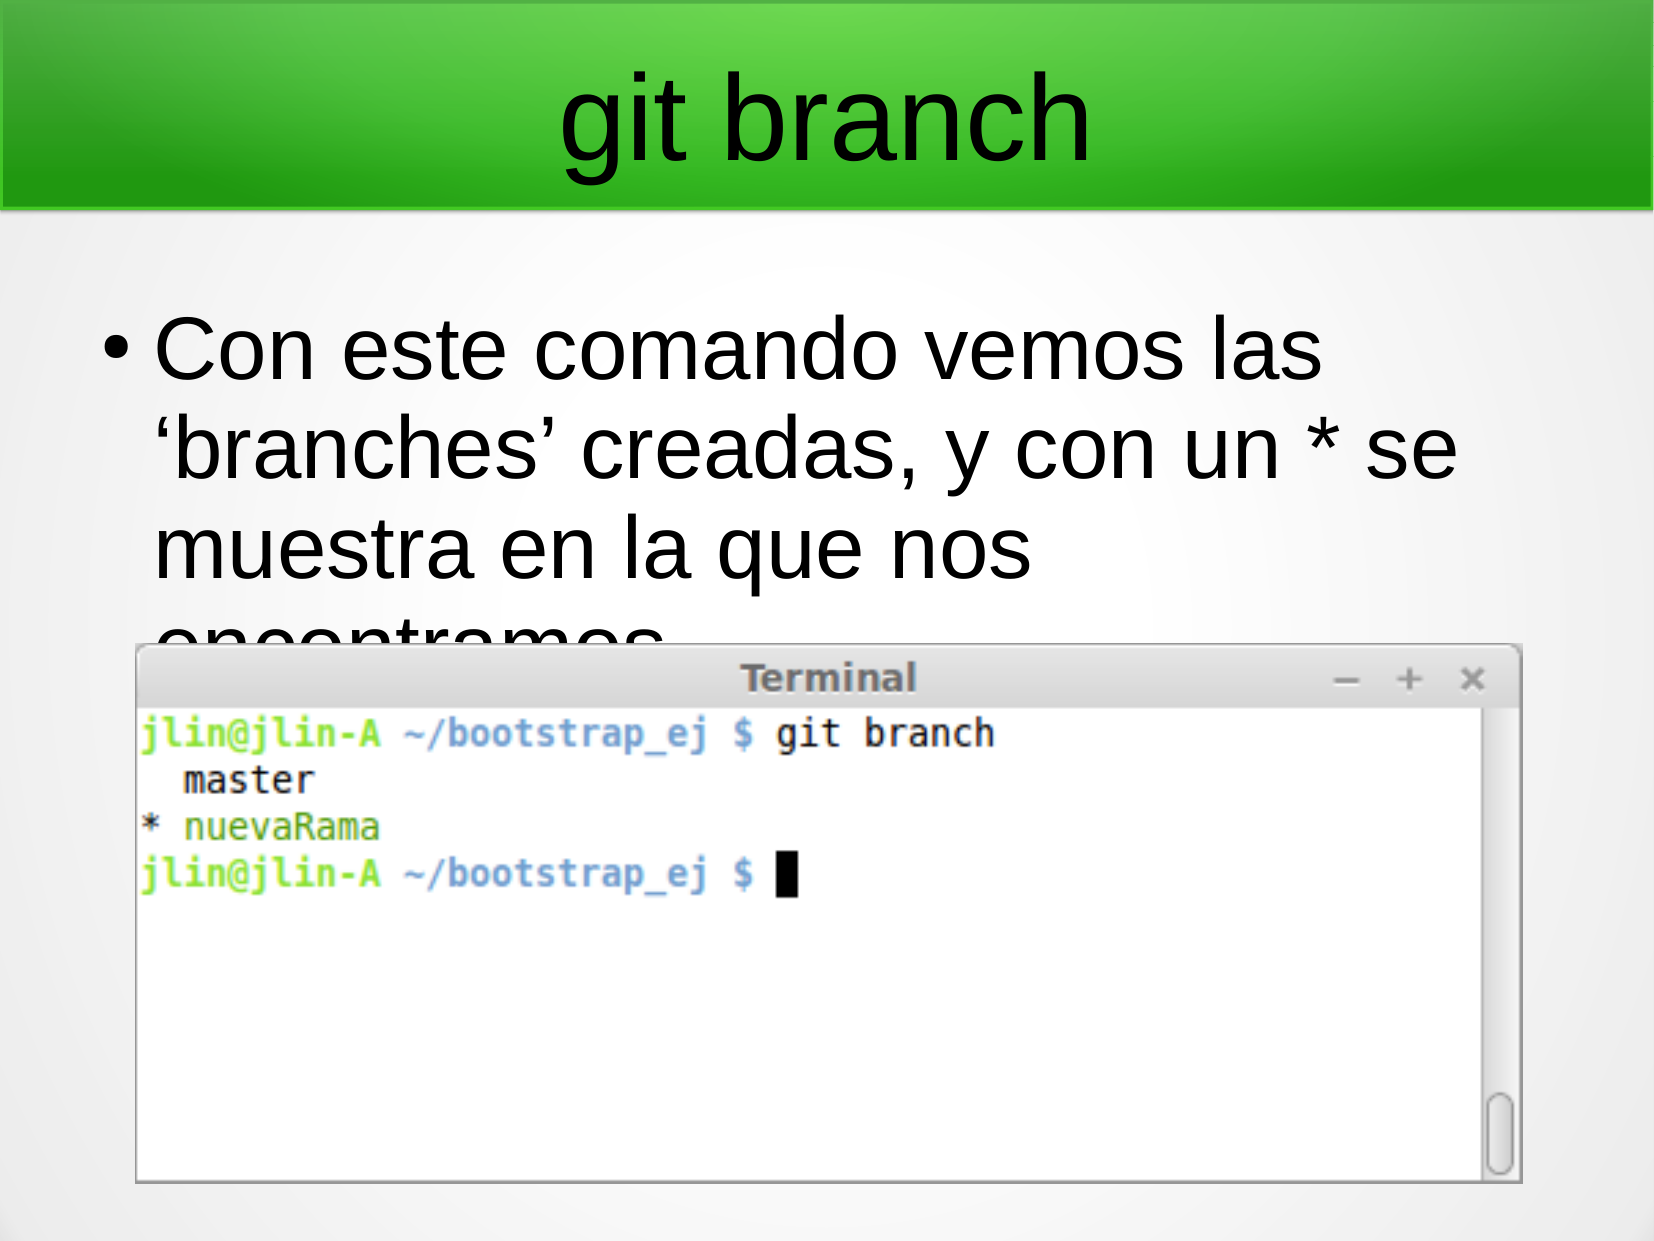

# git branch
Con este comando vemos las ‘branches’ creadas, y con un * se muestra en la que nos encontramos